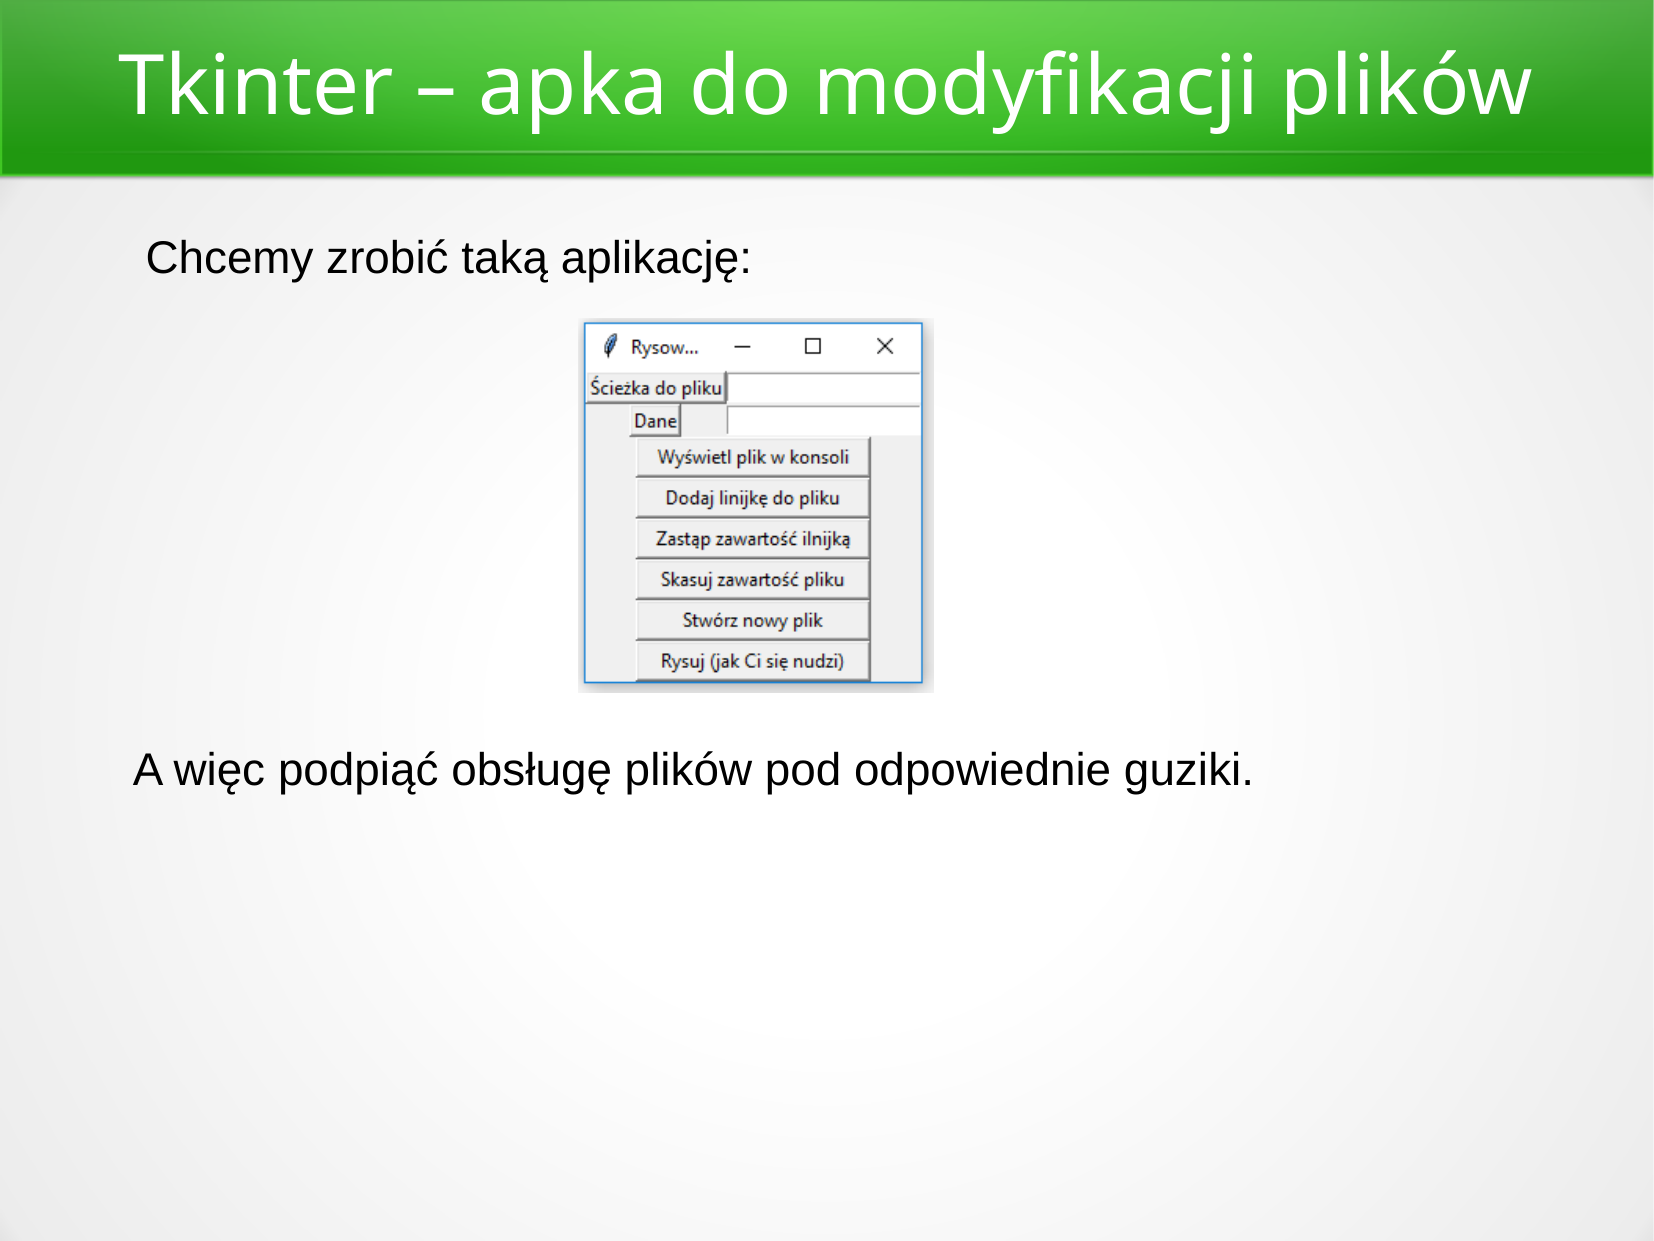

# Tkinter – apka do modyfikacji plików
 Chcemy zrobić taką aplikację:
A więc podpiąć obsługę plików pod odpowiednie guziki.